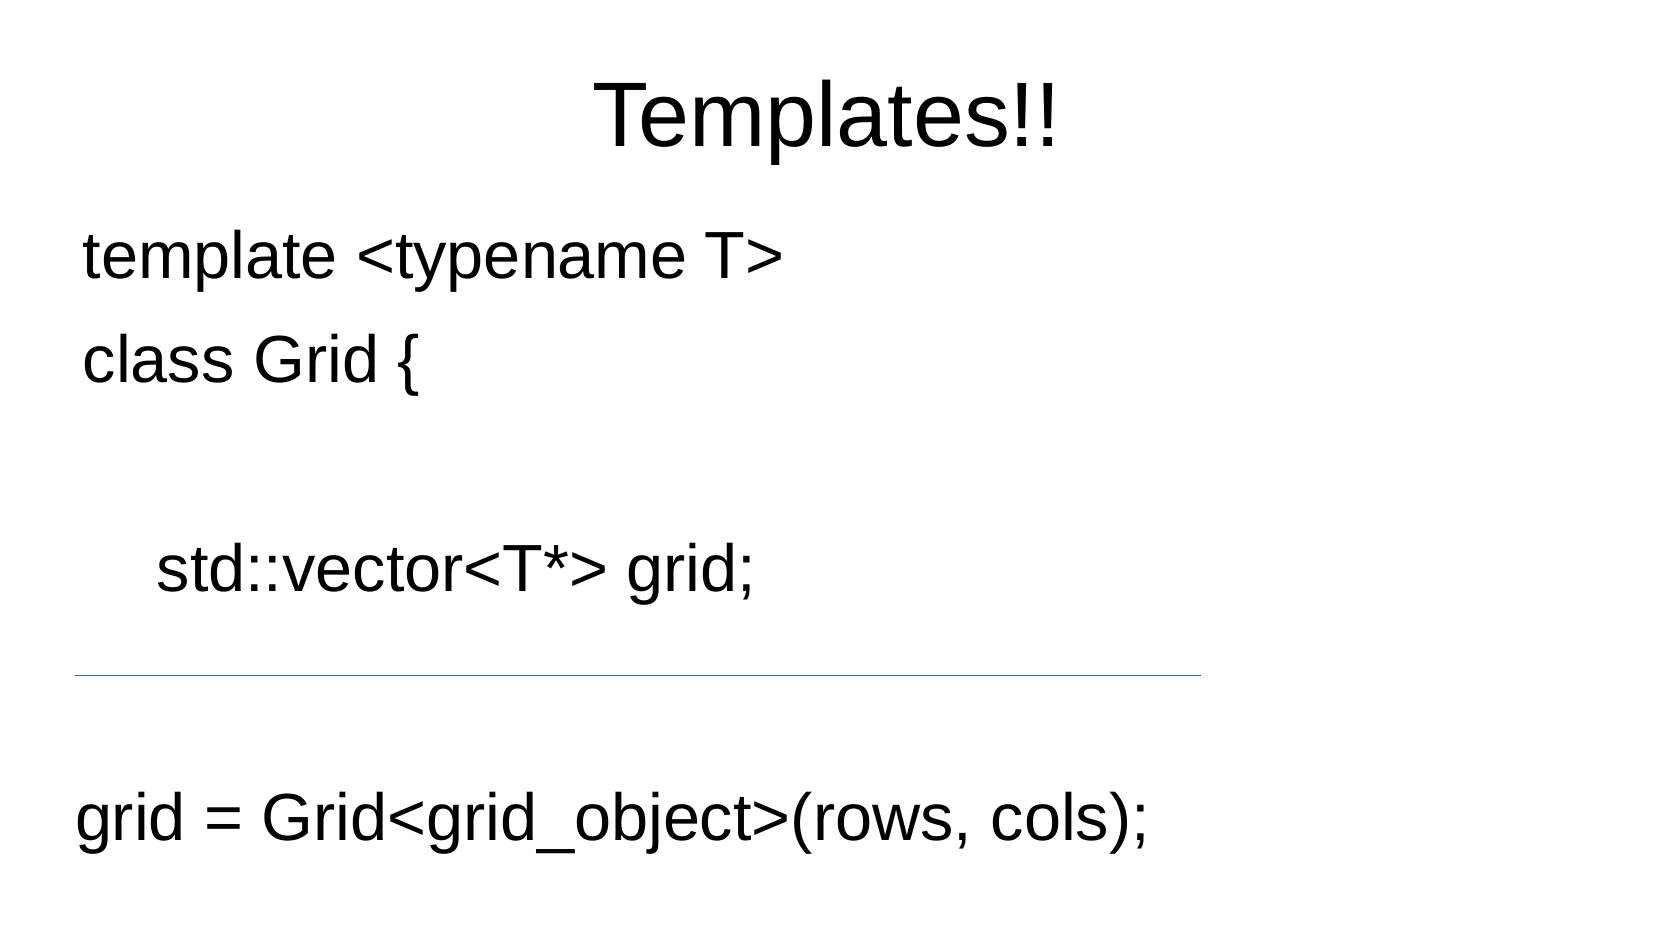

# Templates!!
template <typename T>
class Grid {
 std::vector<T*> grid;
grid = Grid<grid_object>(rows, cols);